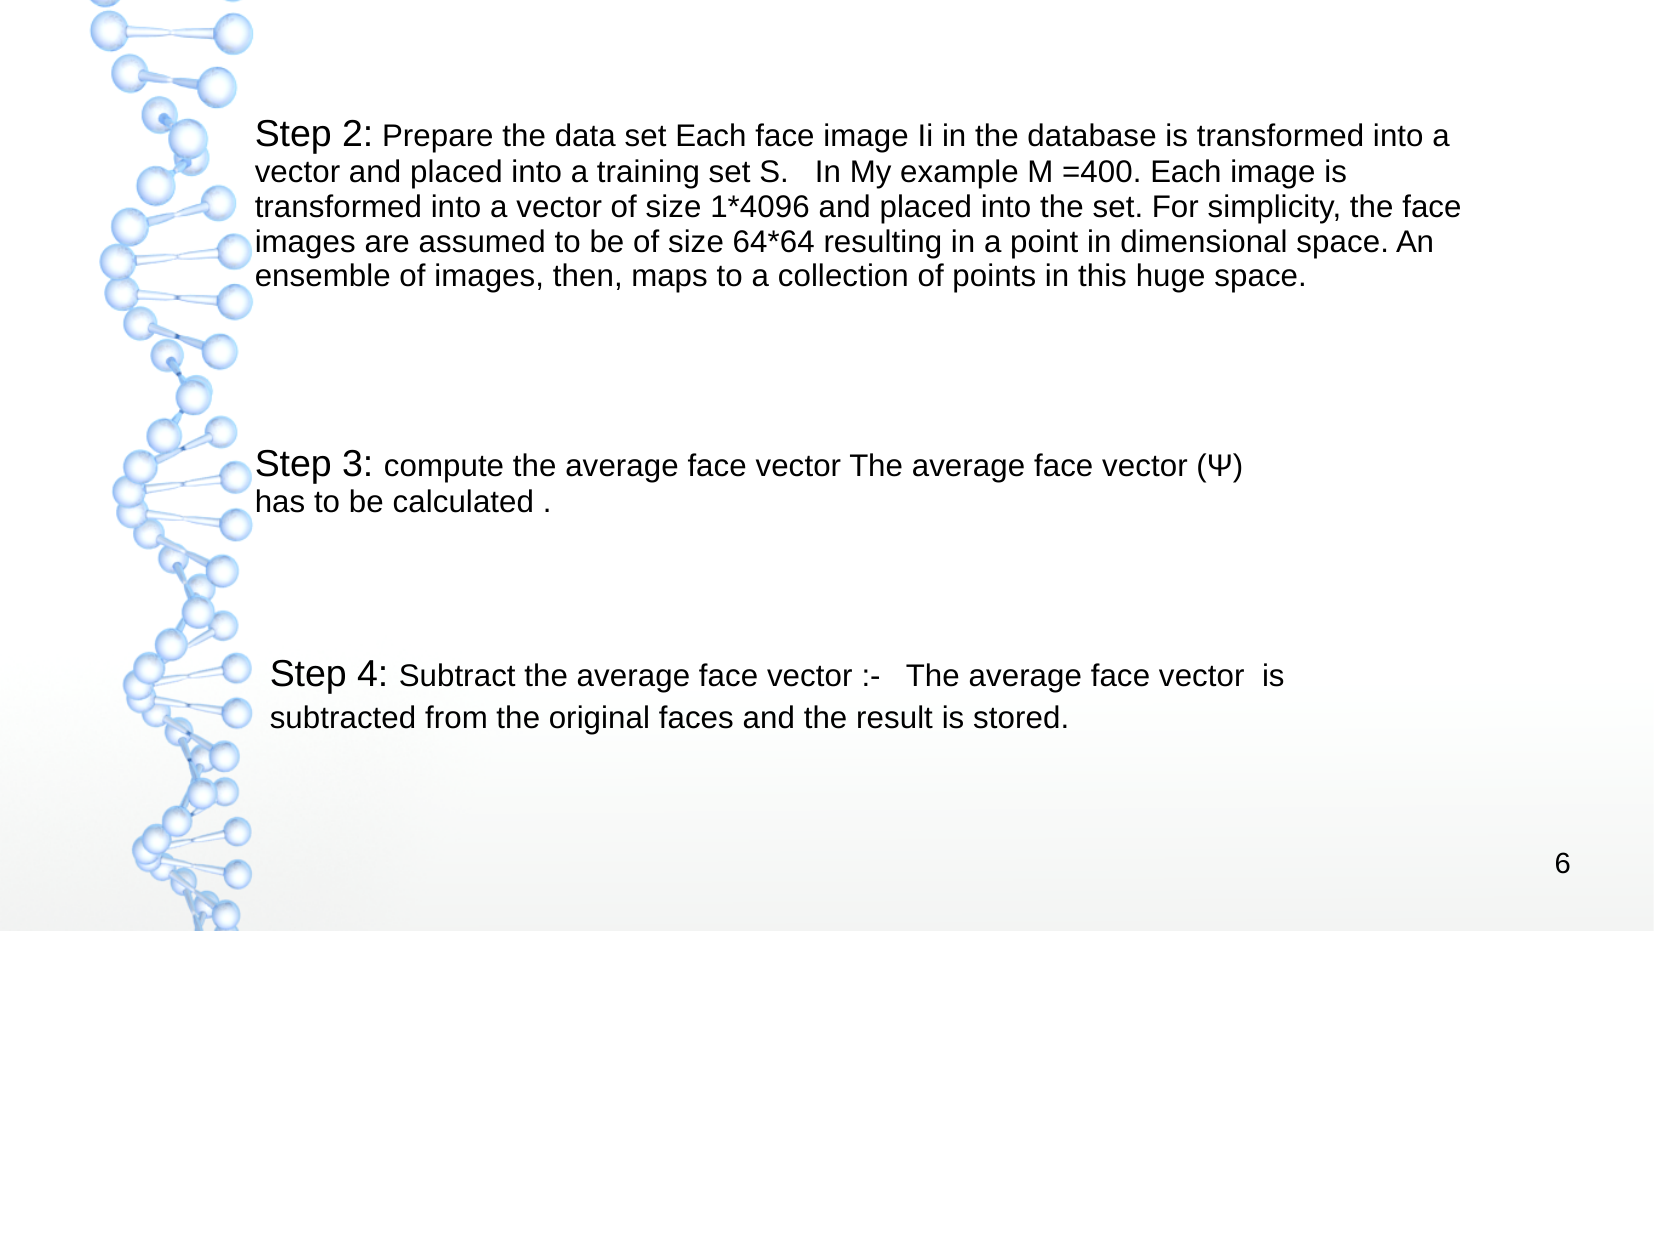

Step 2: Prepare the data set Each face image Ii in the database is transformed into a vector and placed into a training set S. In My example M =400. Each image is transformed into a vector of size 1*4096 and placed into the set. For simplicity, the face images are assumed to be of size 64*64 resulting in a point in dimensional space. An ensemble of images, then, maps to a collection of points in this huge space.
Step 3: compute the average face vector The average face vector (Ψ) has to be calculated .
Step 4: Subtract the average face vector :- The average face vector is subtracted from the original faces and the result is stored.
6